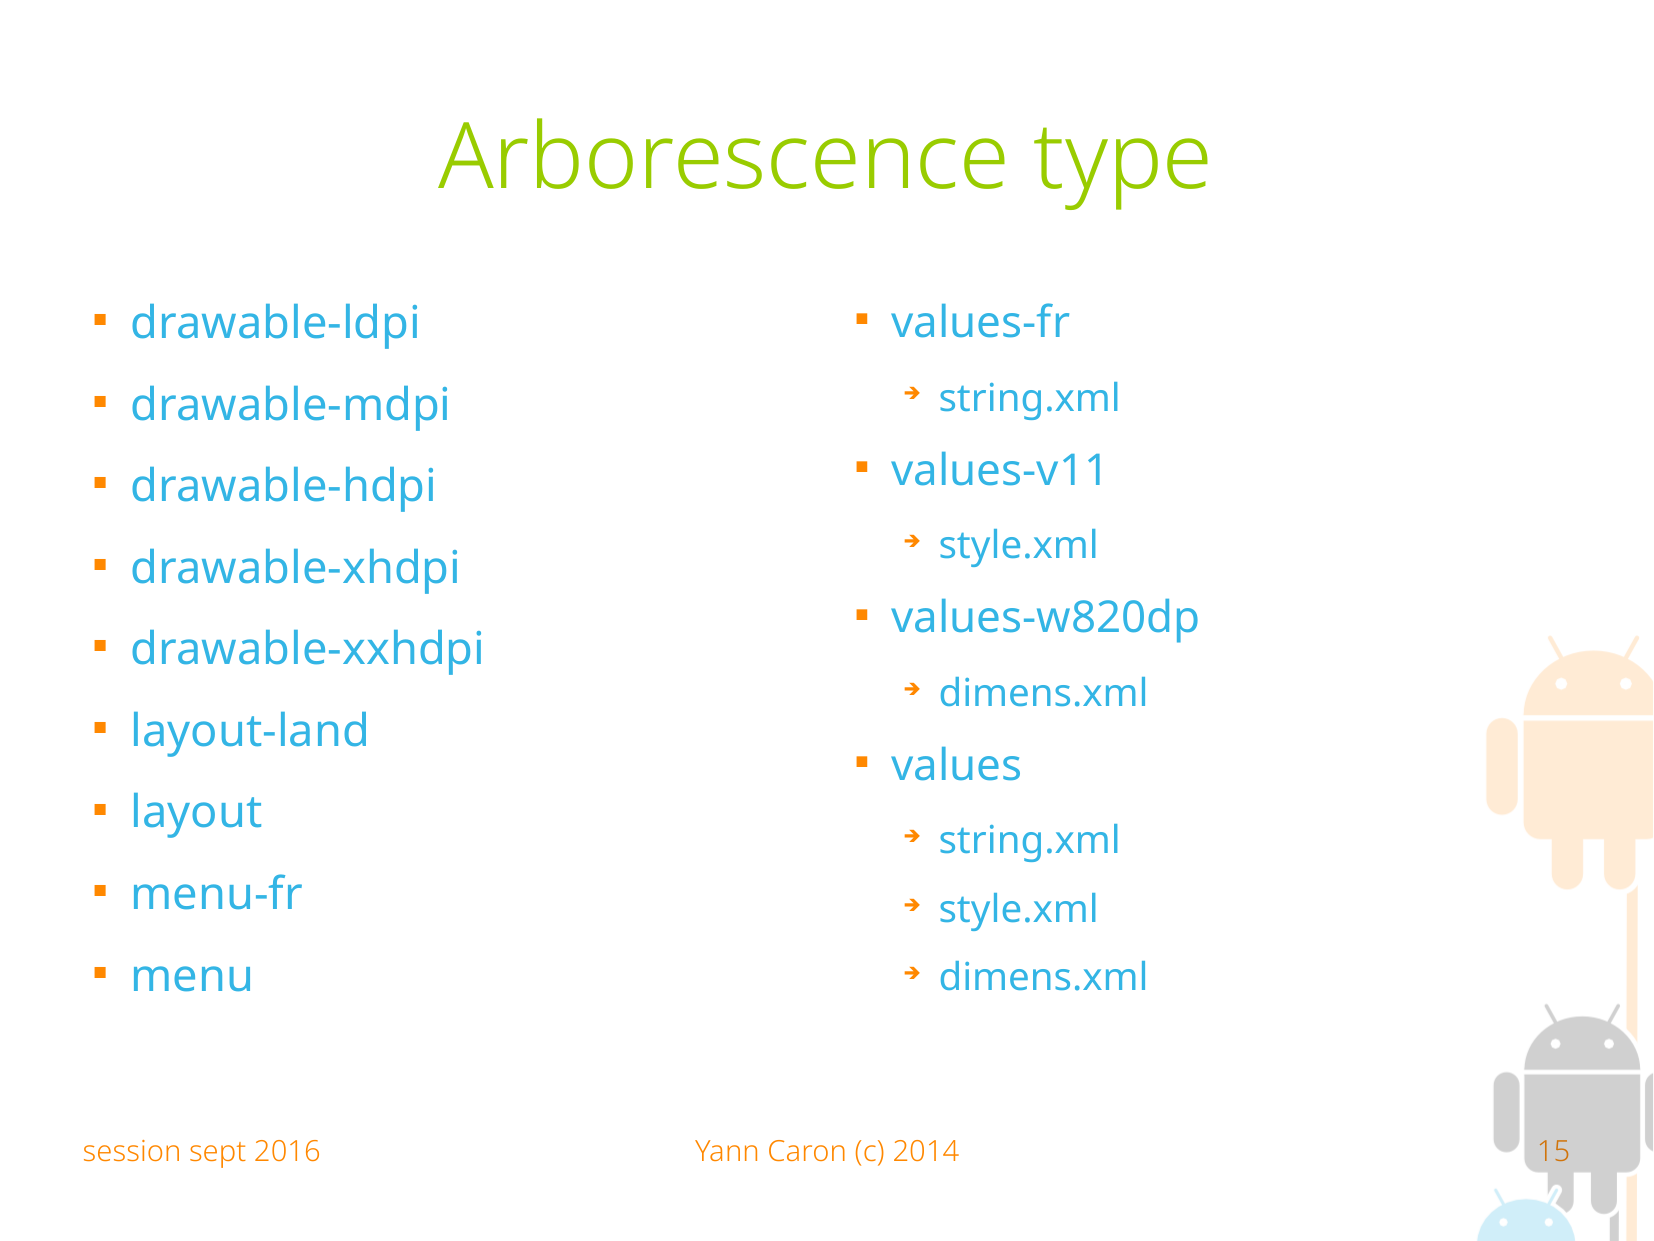

# Arborescence type
drawable-ldpi
drawable-mdpi
drawable-hdpi
drawable-xhdpi
drawable-xxhdpi
layout-land
layout
menu-fr
menu
values-fr
string.xml
values-v11
style.xml
values-w820dp
dimens.xml
values
string.xml
style.xml
dimens.xml
session sept 2016
Yann Caron (c) 2014
15